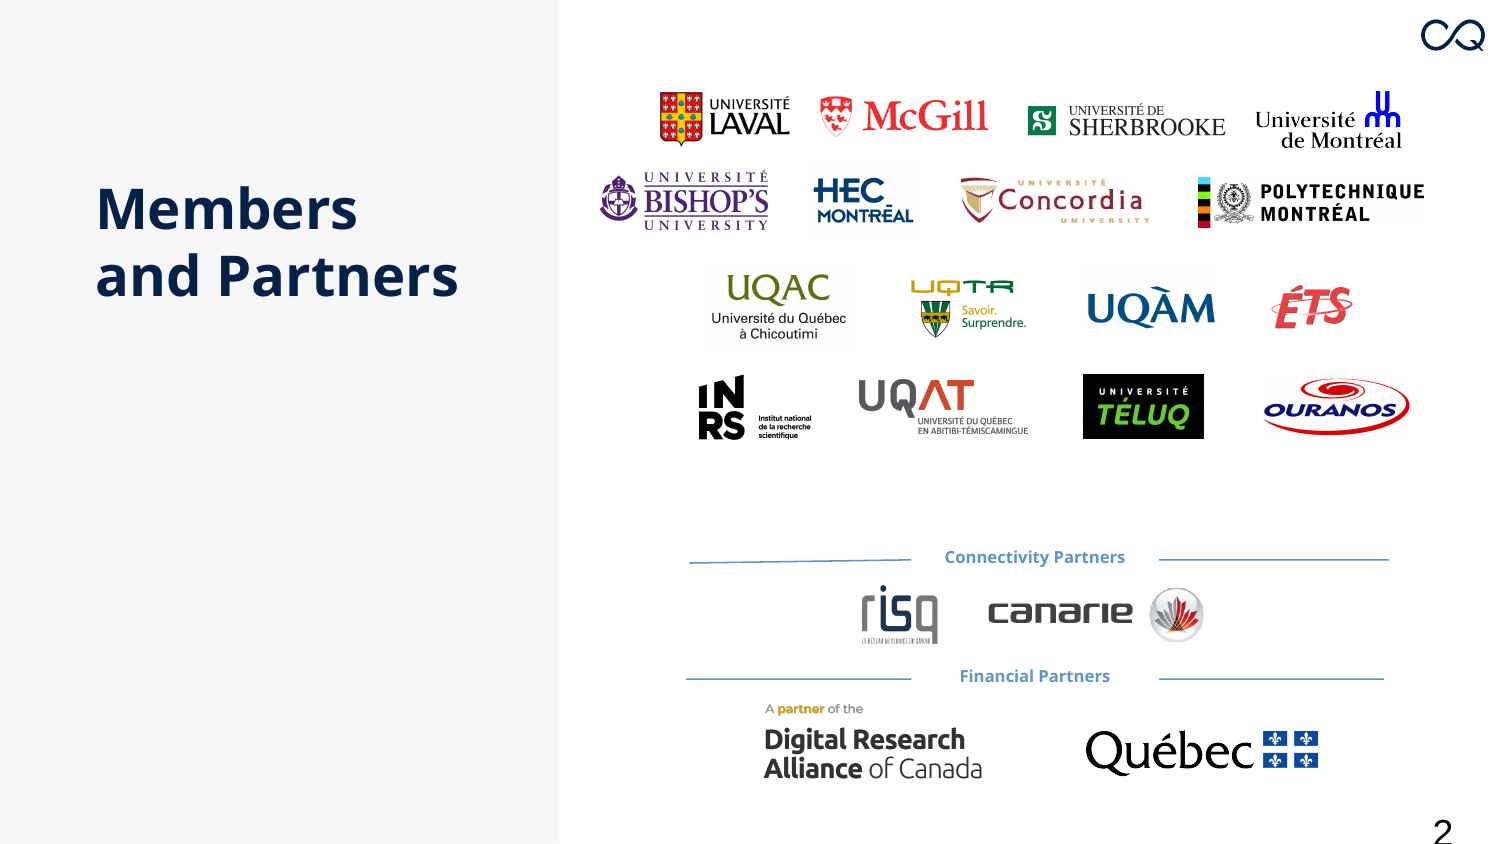

# Members and Partners
Connectivity Partners
Financial Partners